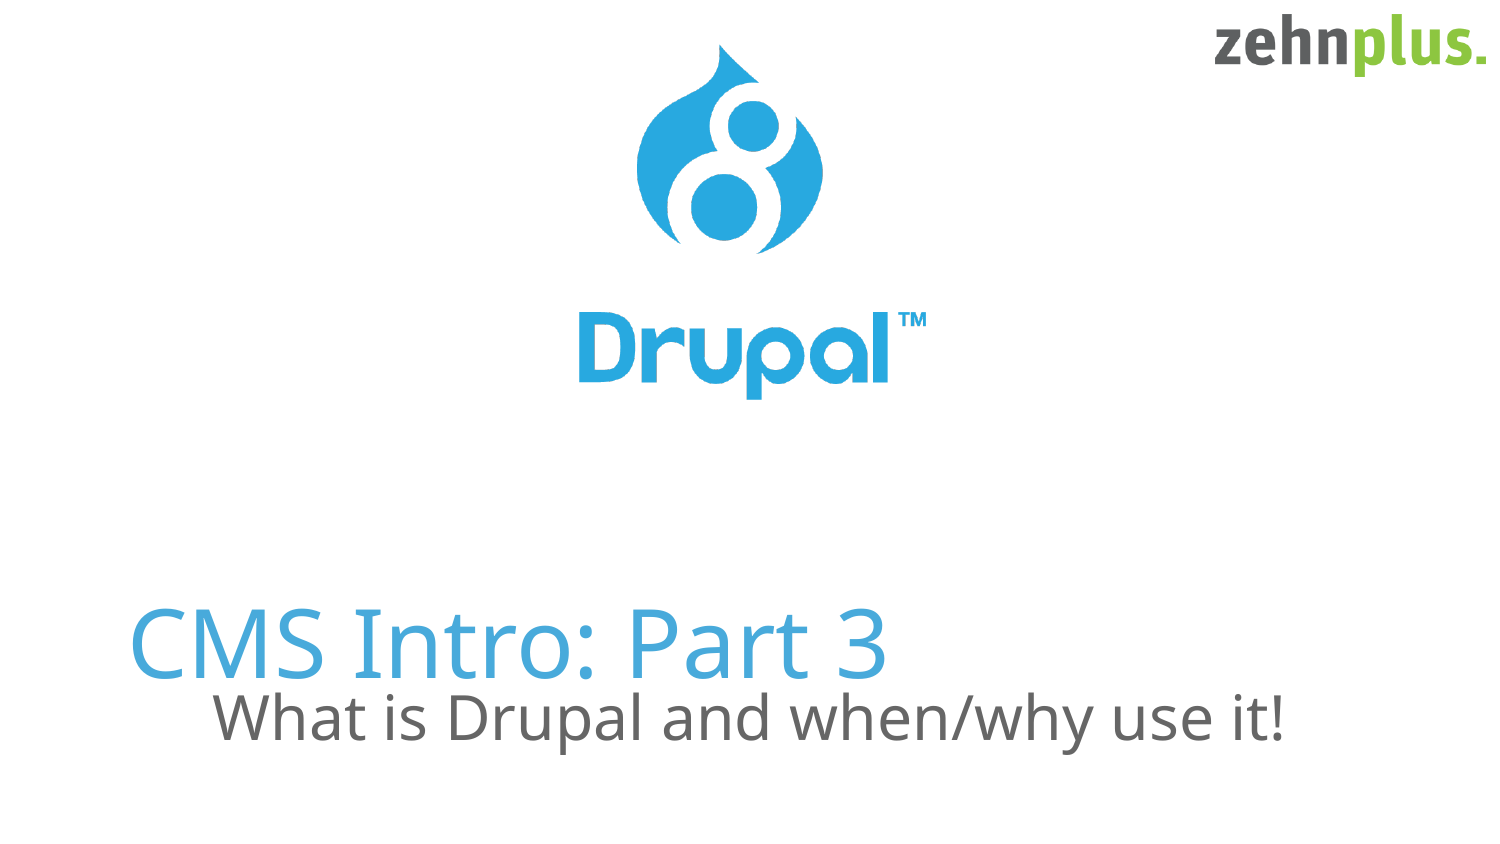

# CMS Intro: Part 3
What is Drupal and when/why use it!